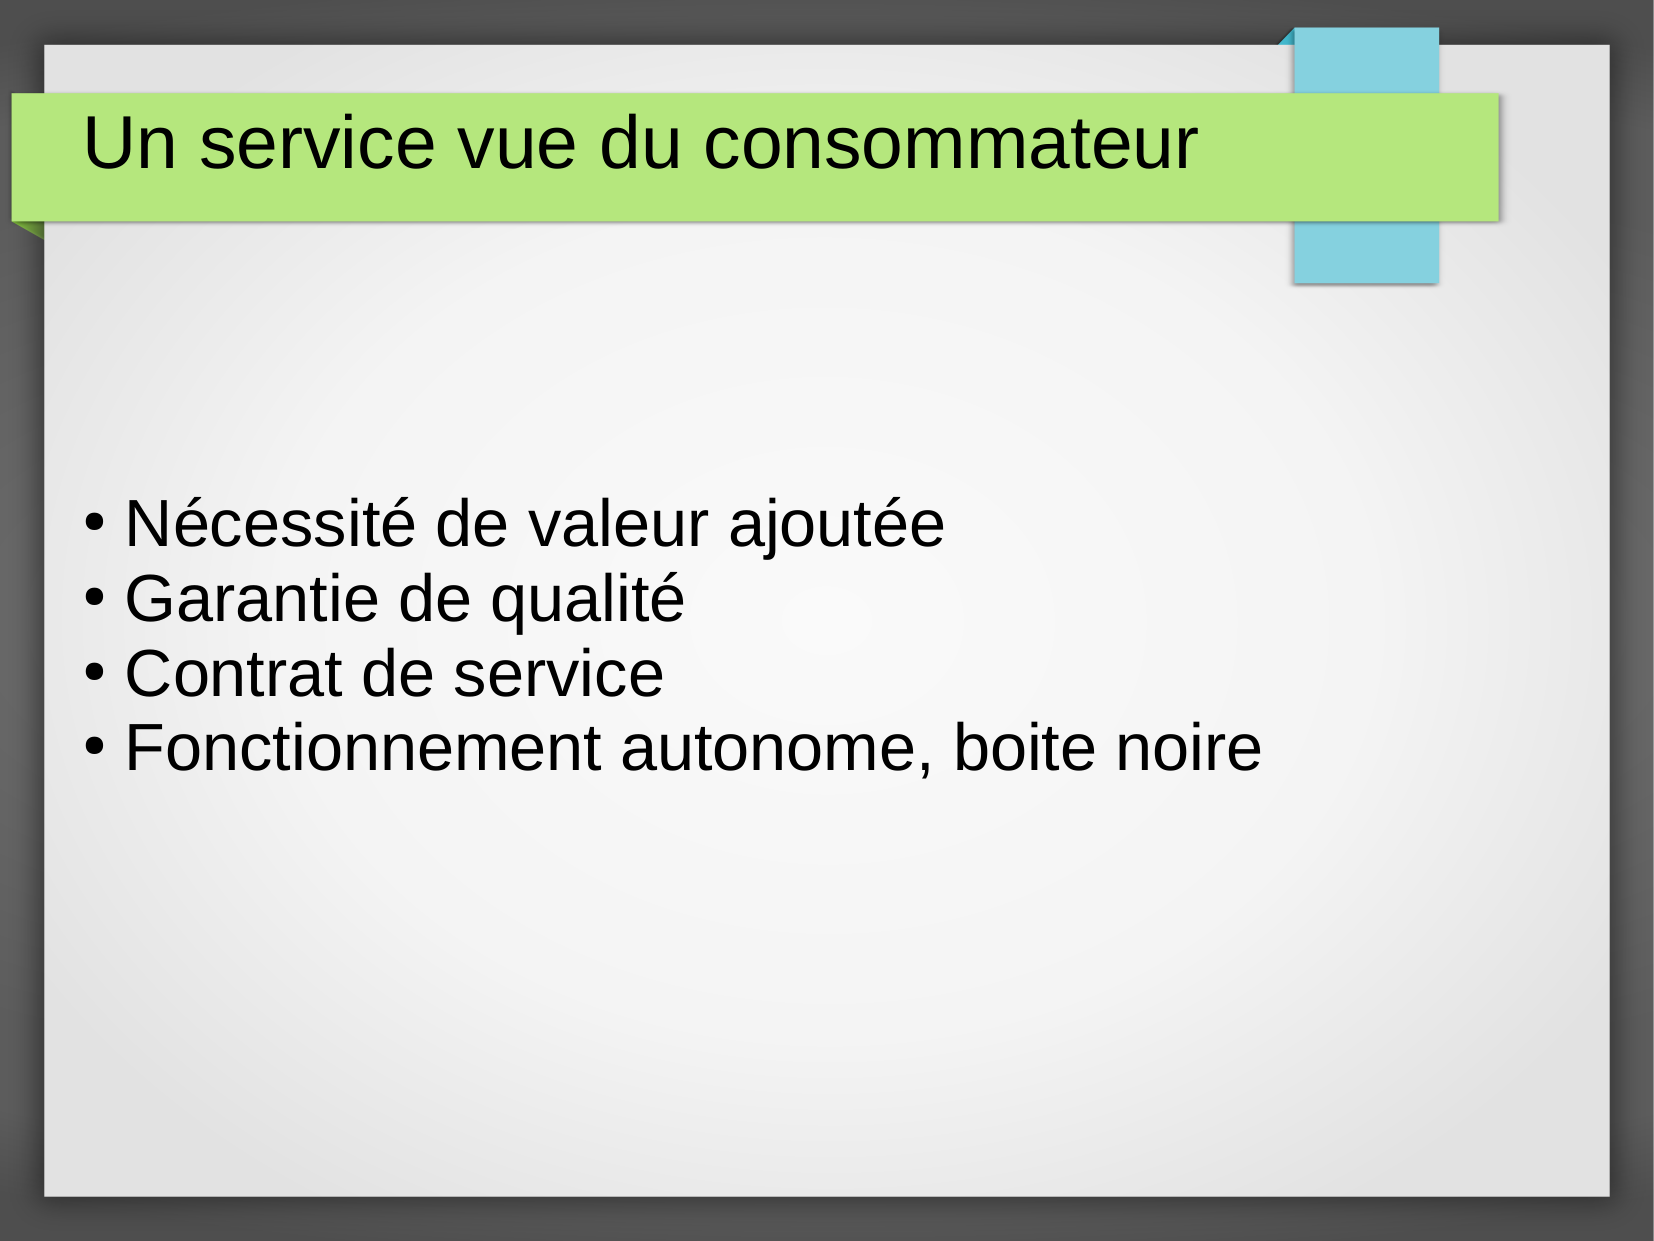

# Un service vue du consommateur
 Nécessité de valeur ajoutée
 Garantie de qualité
 Contrat de service
 Fonctionnement autonome, boite noire